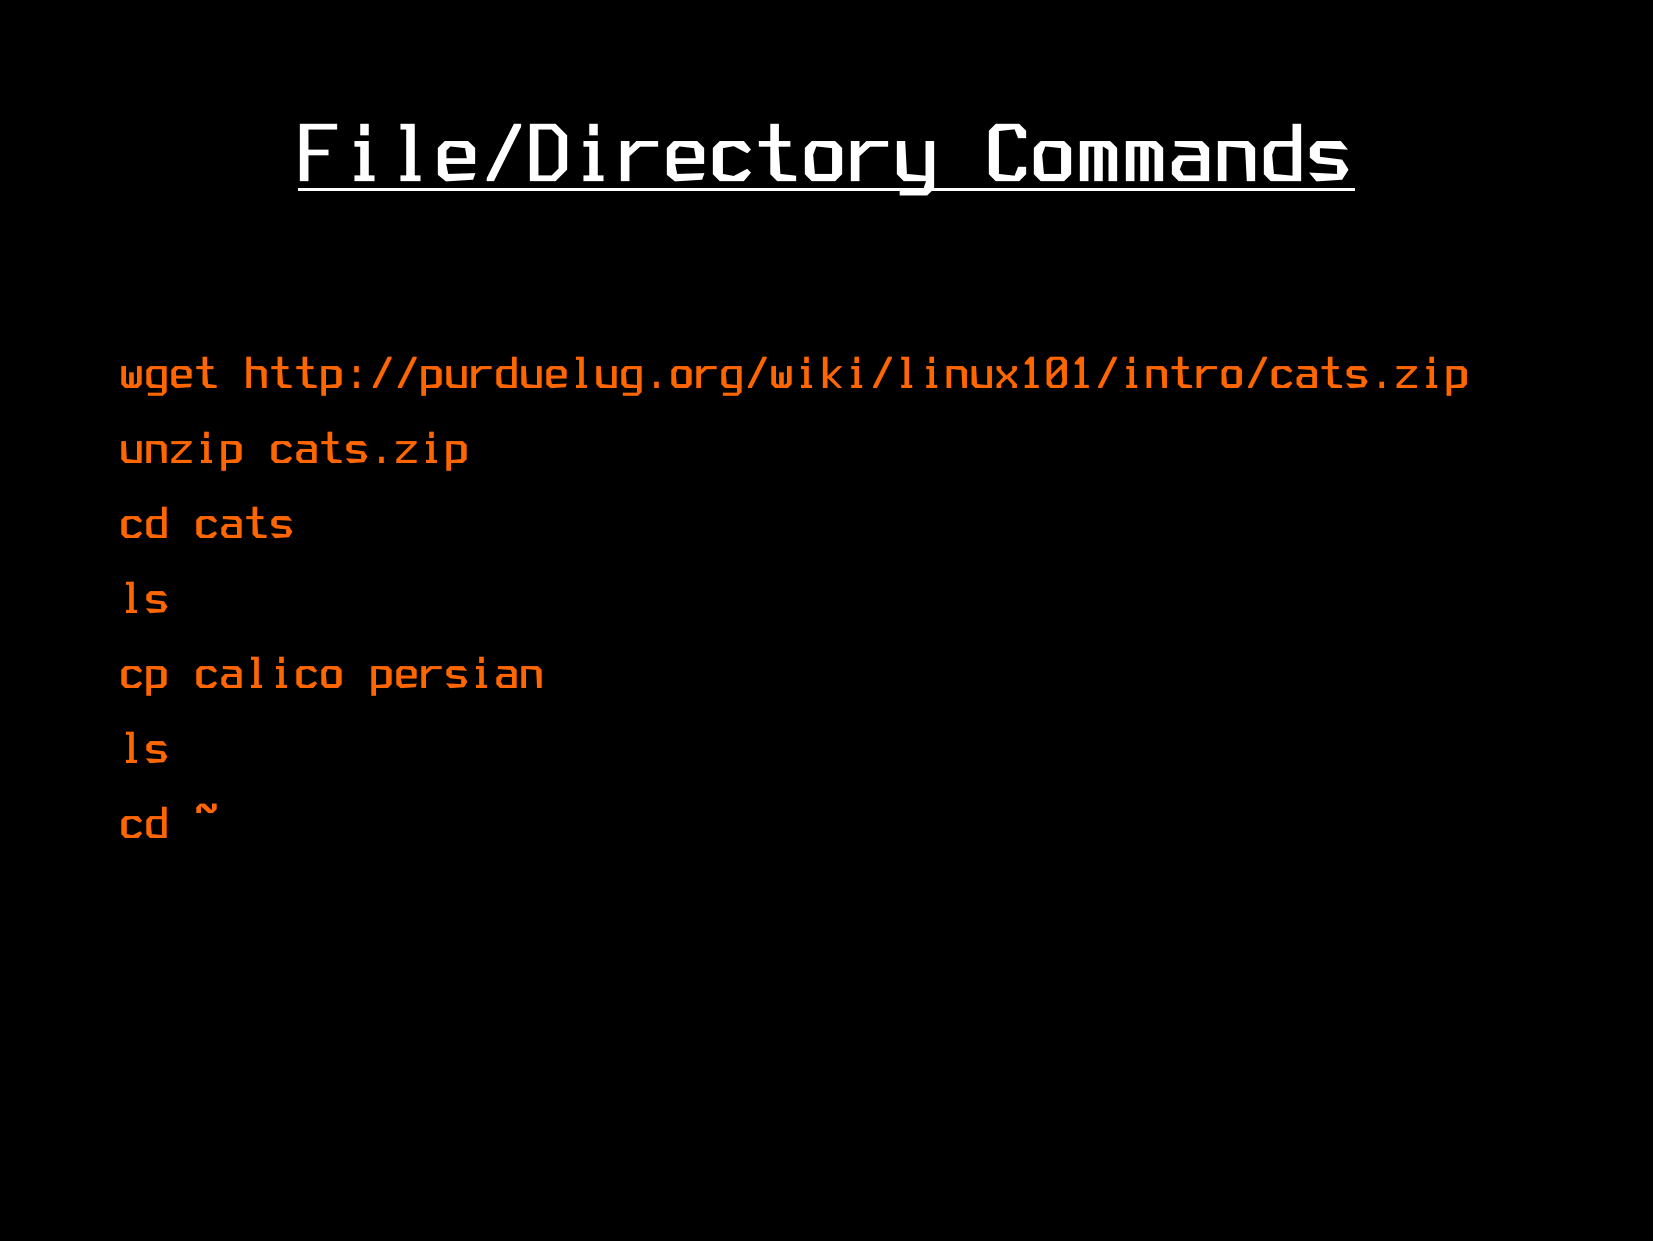

# File/Directory Commands
| wget http://purduelug.org/wiki/linux101/intro/cats.zip unzip cats.zip cd cats ls cp calico persian ls cd ~ | |
| --- | --- |